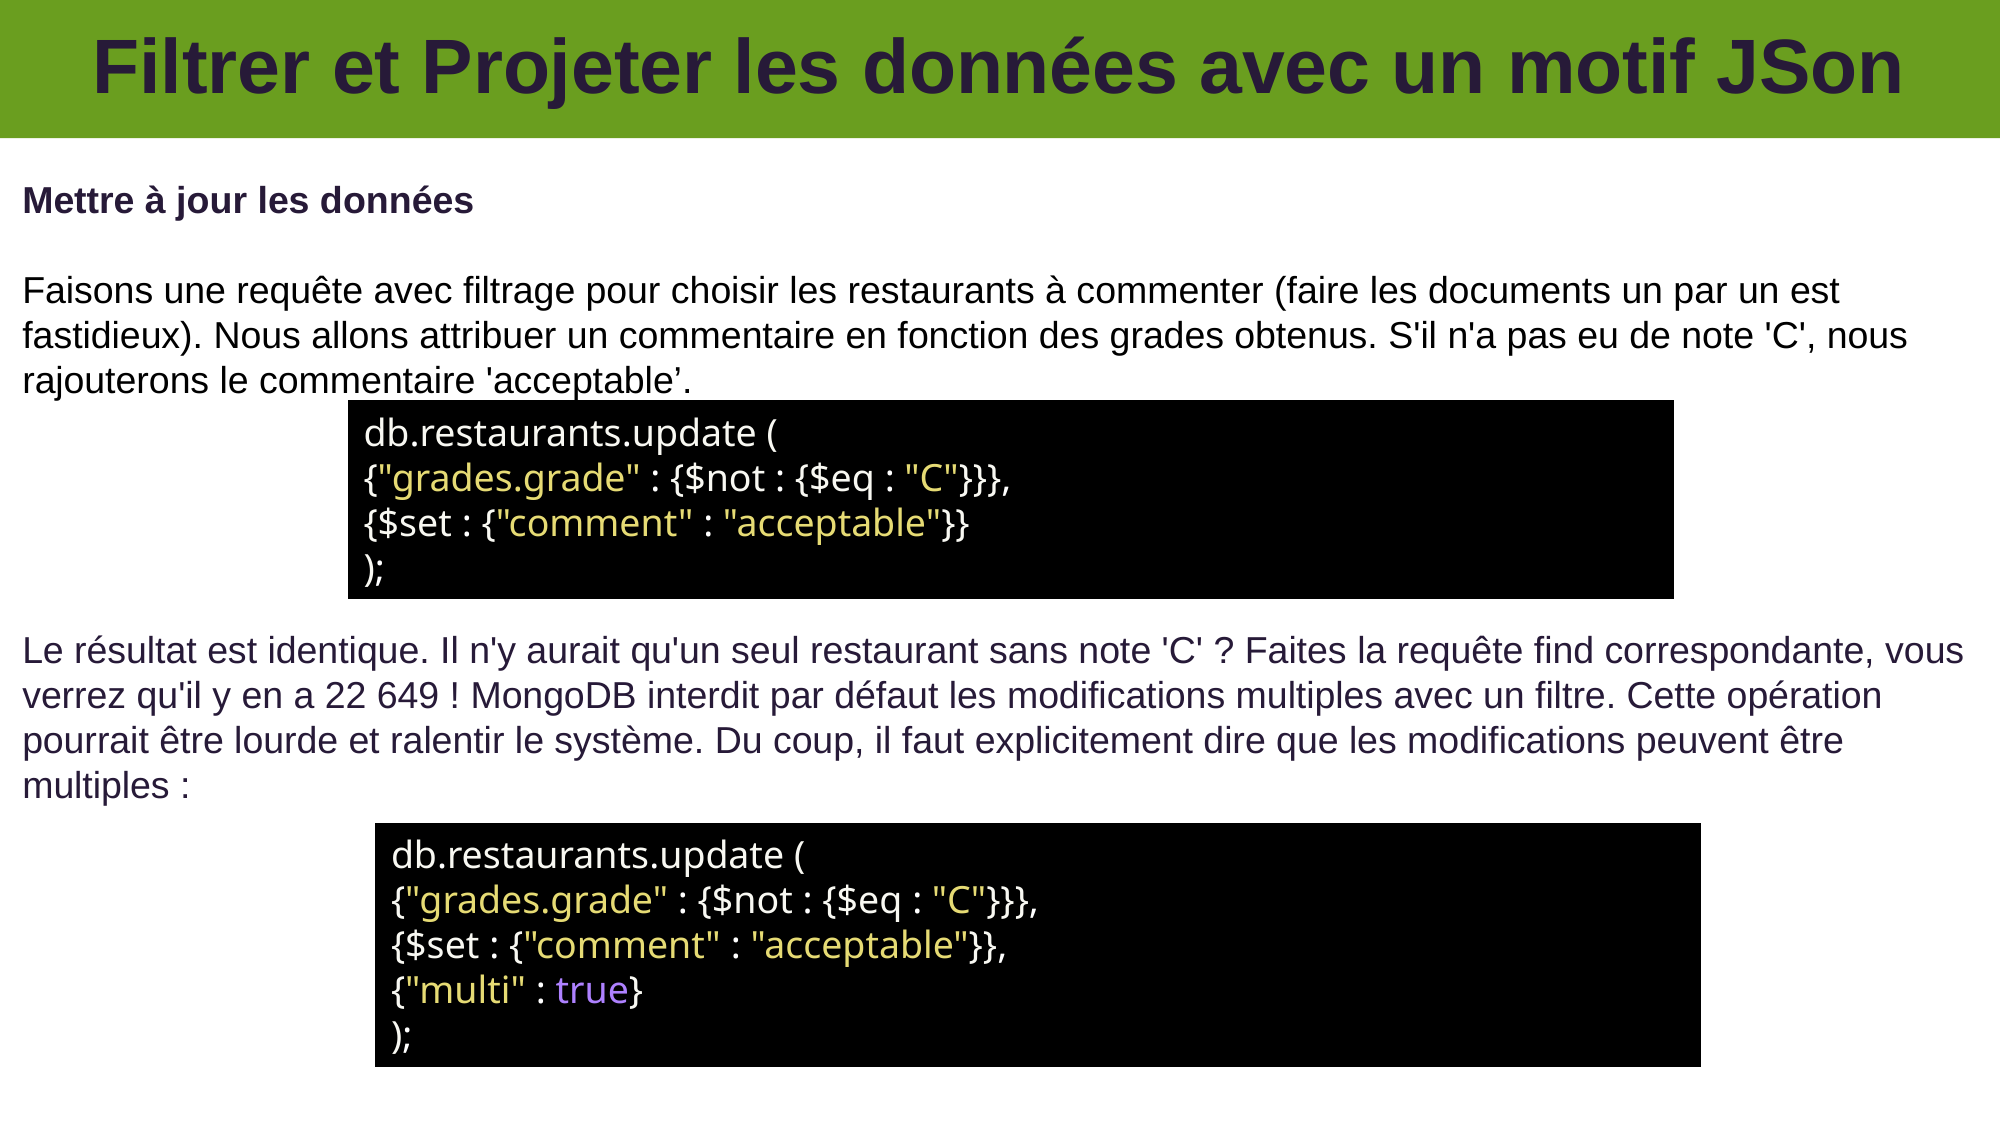

Filtrer et Projeter les données avec un motif JSon
Mettre à jour les données
Faisons une requête avec filtrage pour choisir les restaurants à commenter (faire les documents un par un est fastidieux). Nous allons attribuer un commentaire en fonction des grades obtenus. S'il n'a pas eu de note 'C', nous rajouterons le commentaire 'acceptable’.
Le résultat est identique. Il n'y aurait qu'un seul restaurant sans note 'C' ? Faites la requête find correspondante, vous verrez qu'il y en a 22 649 ! MongoDB interdit par défaut les modifications multiples avec un filtre. Cette opération pourrait être lourde et ralentir le système. Du coup, il faut explicitement dire que les modifications peuvent être multiples :
db.restaurants.update (
{"grades.grade" : {$not : {$eq : "C"}}},
{$set : {"comment" : "acceptable"}}
);
db.restaurants.update (
{"grades.grade" : {$not : {$eq : "C"}}},
{$set : {"comment" : "acceptable"}},
{"multi" : true}
);